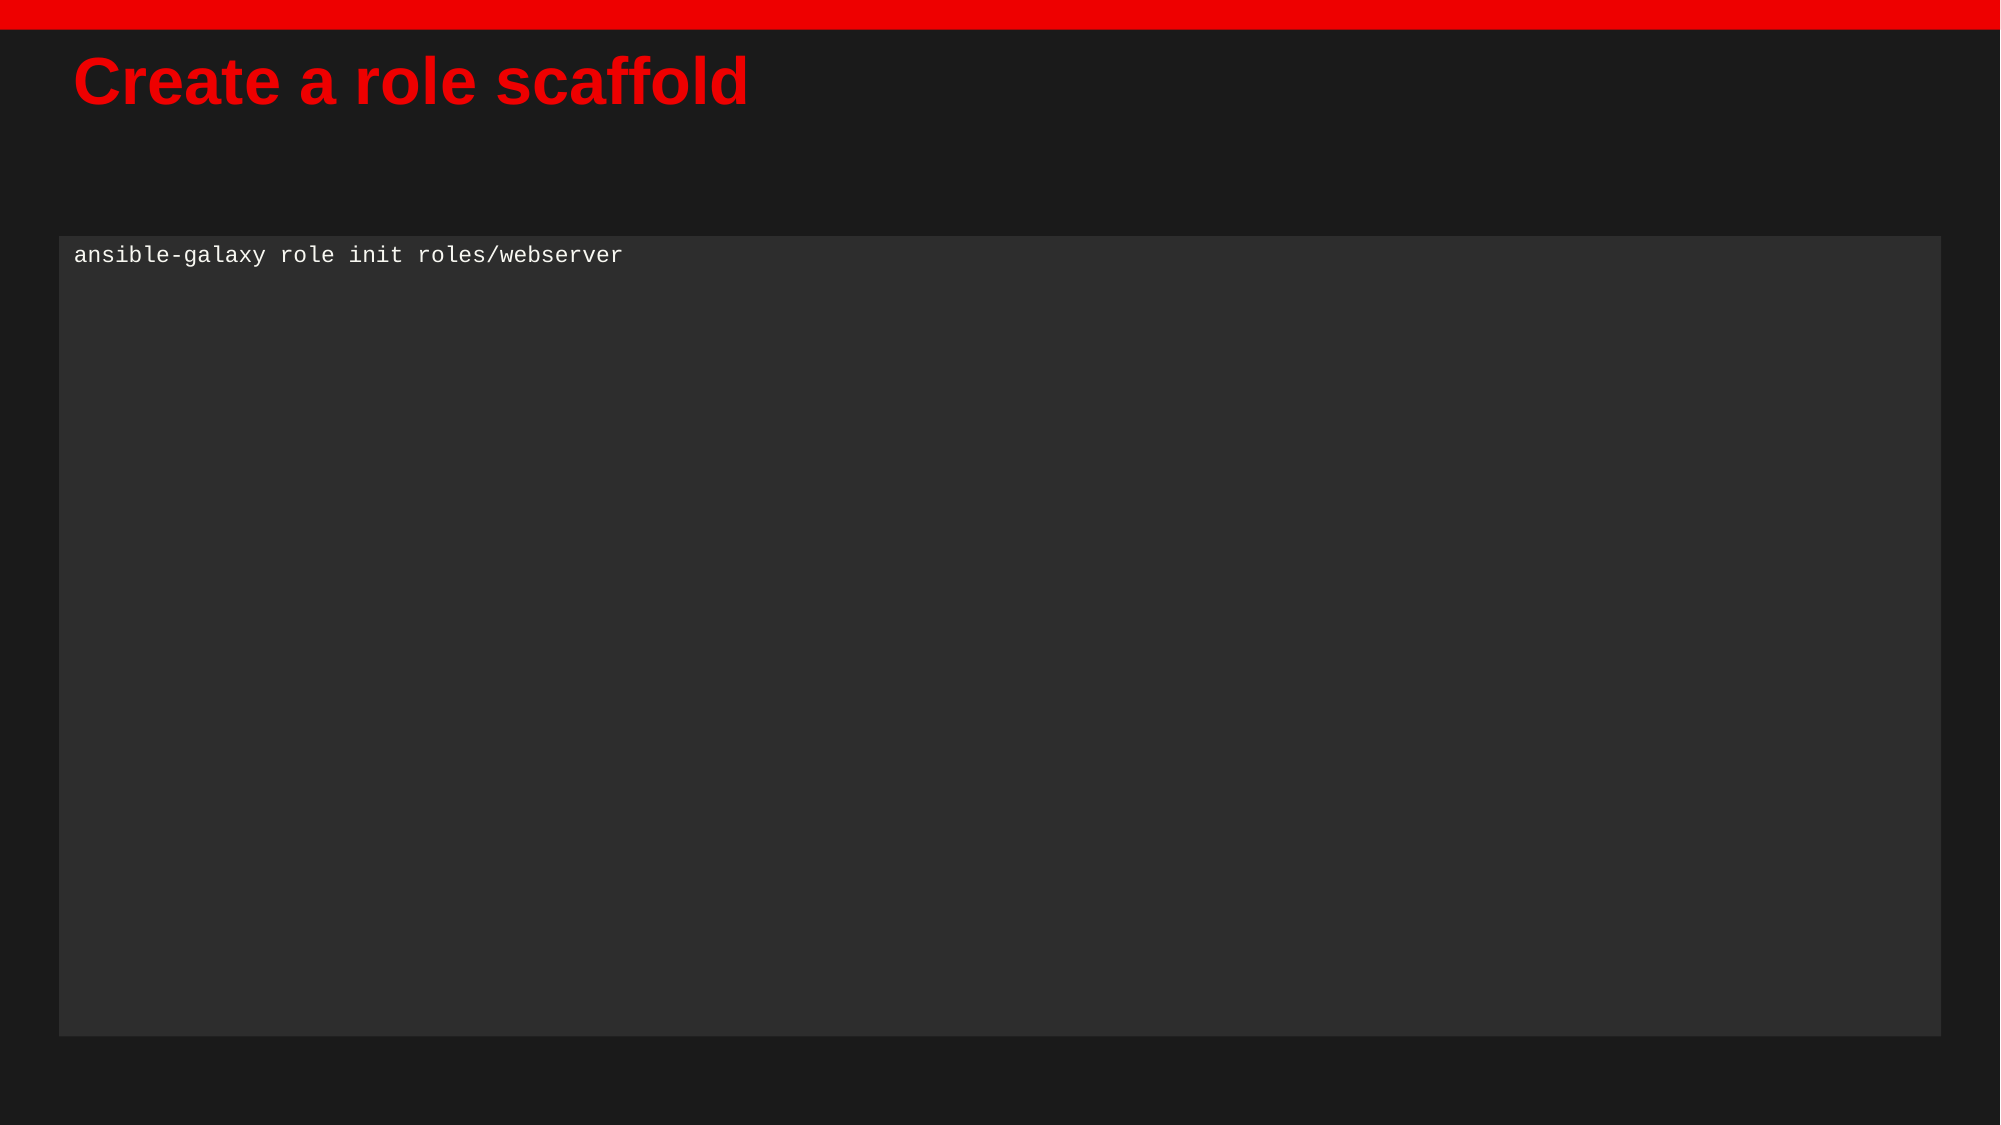

Create a role scaffold
ansible-galaxy role init roles/webserver